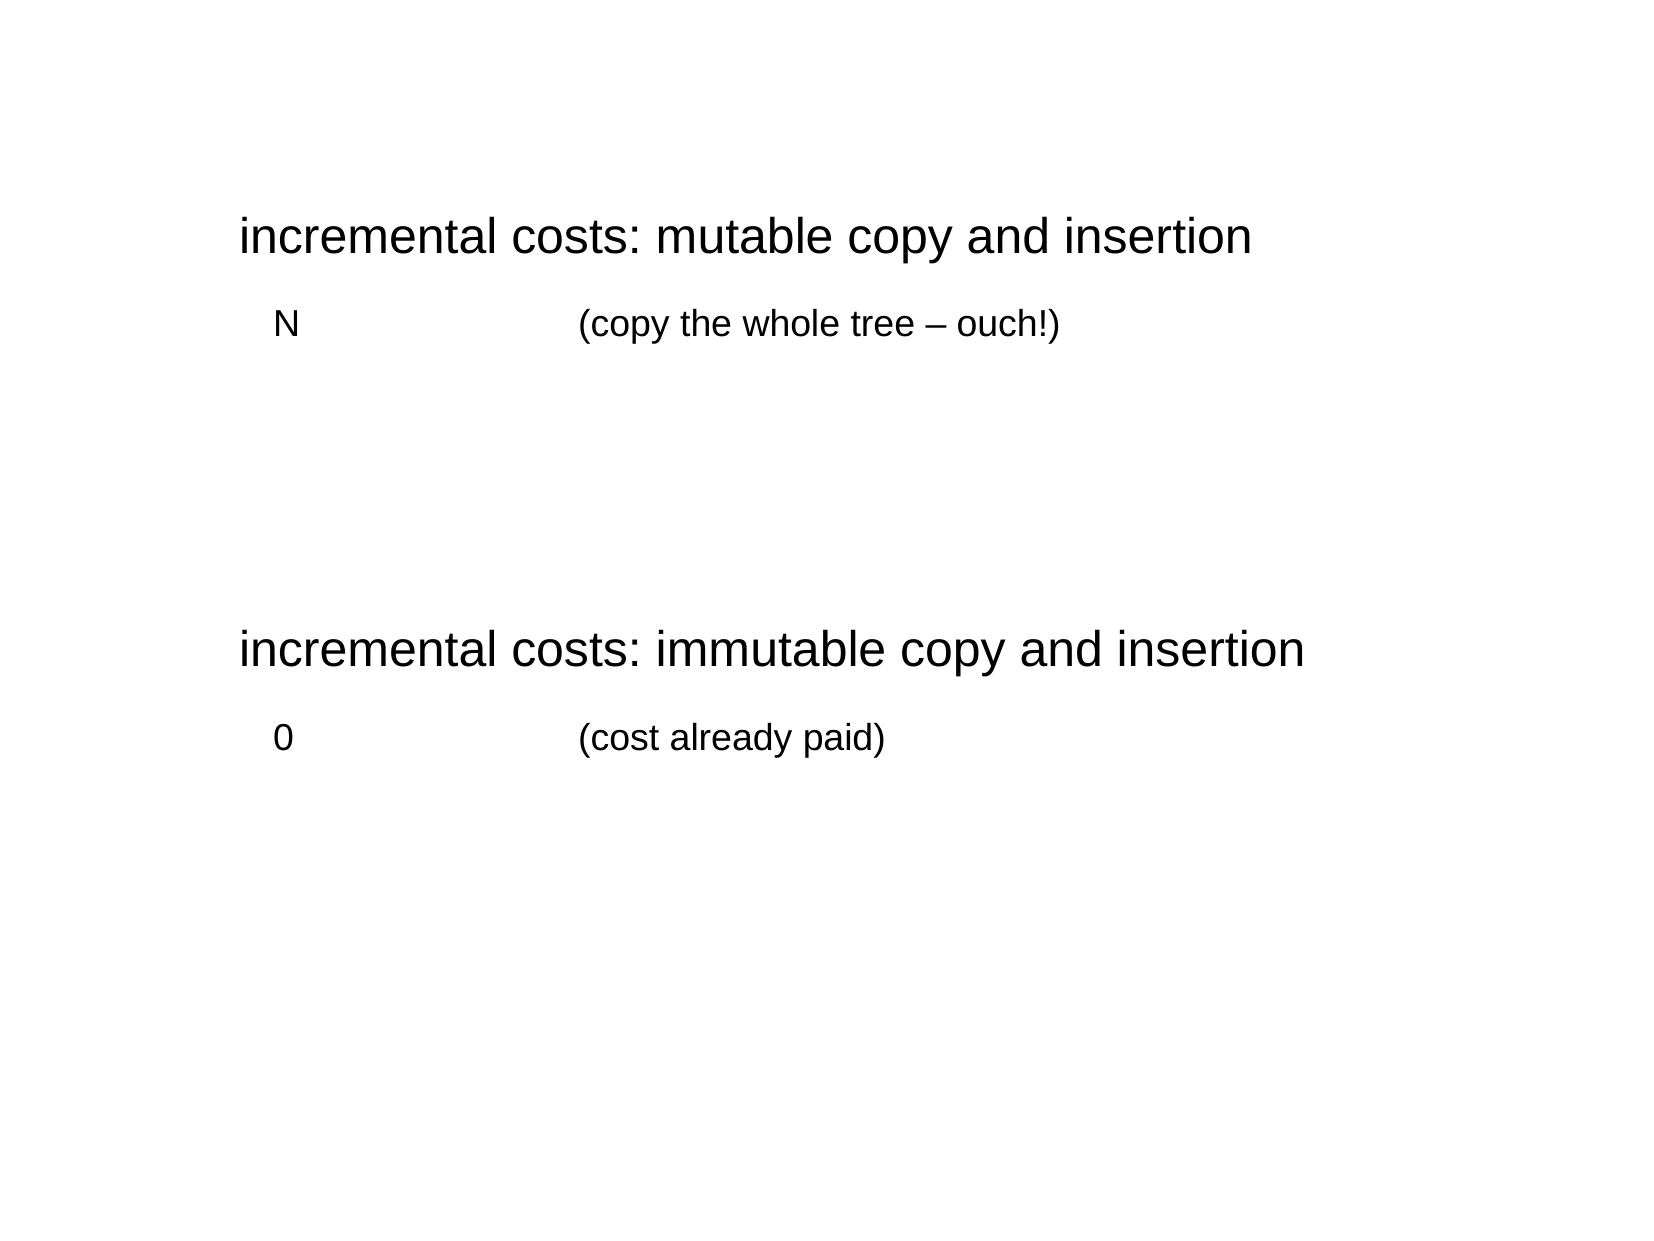

incremental costs: mutable copy and insertion
N
(copy the whole tree – ouch!)
incremental costs: immutable copy and insertion
0
(cost already paid)